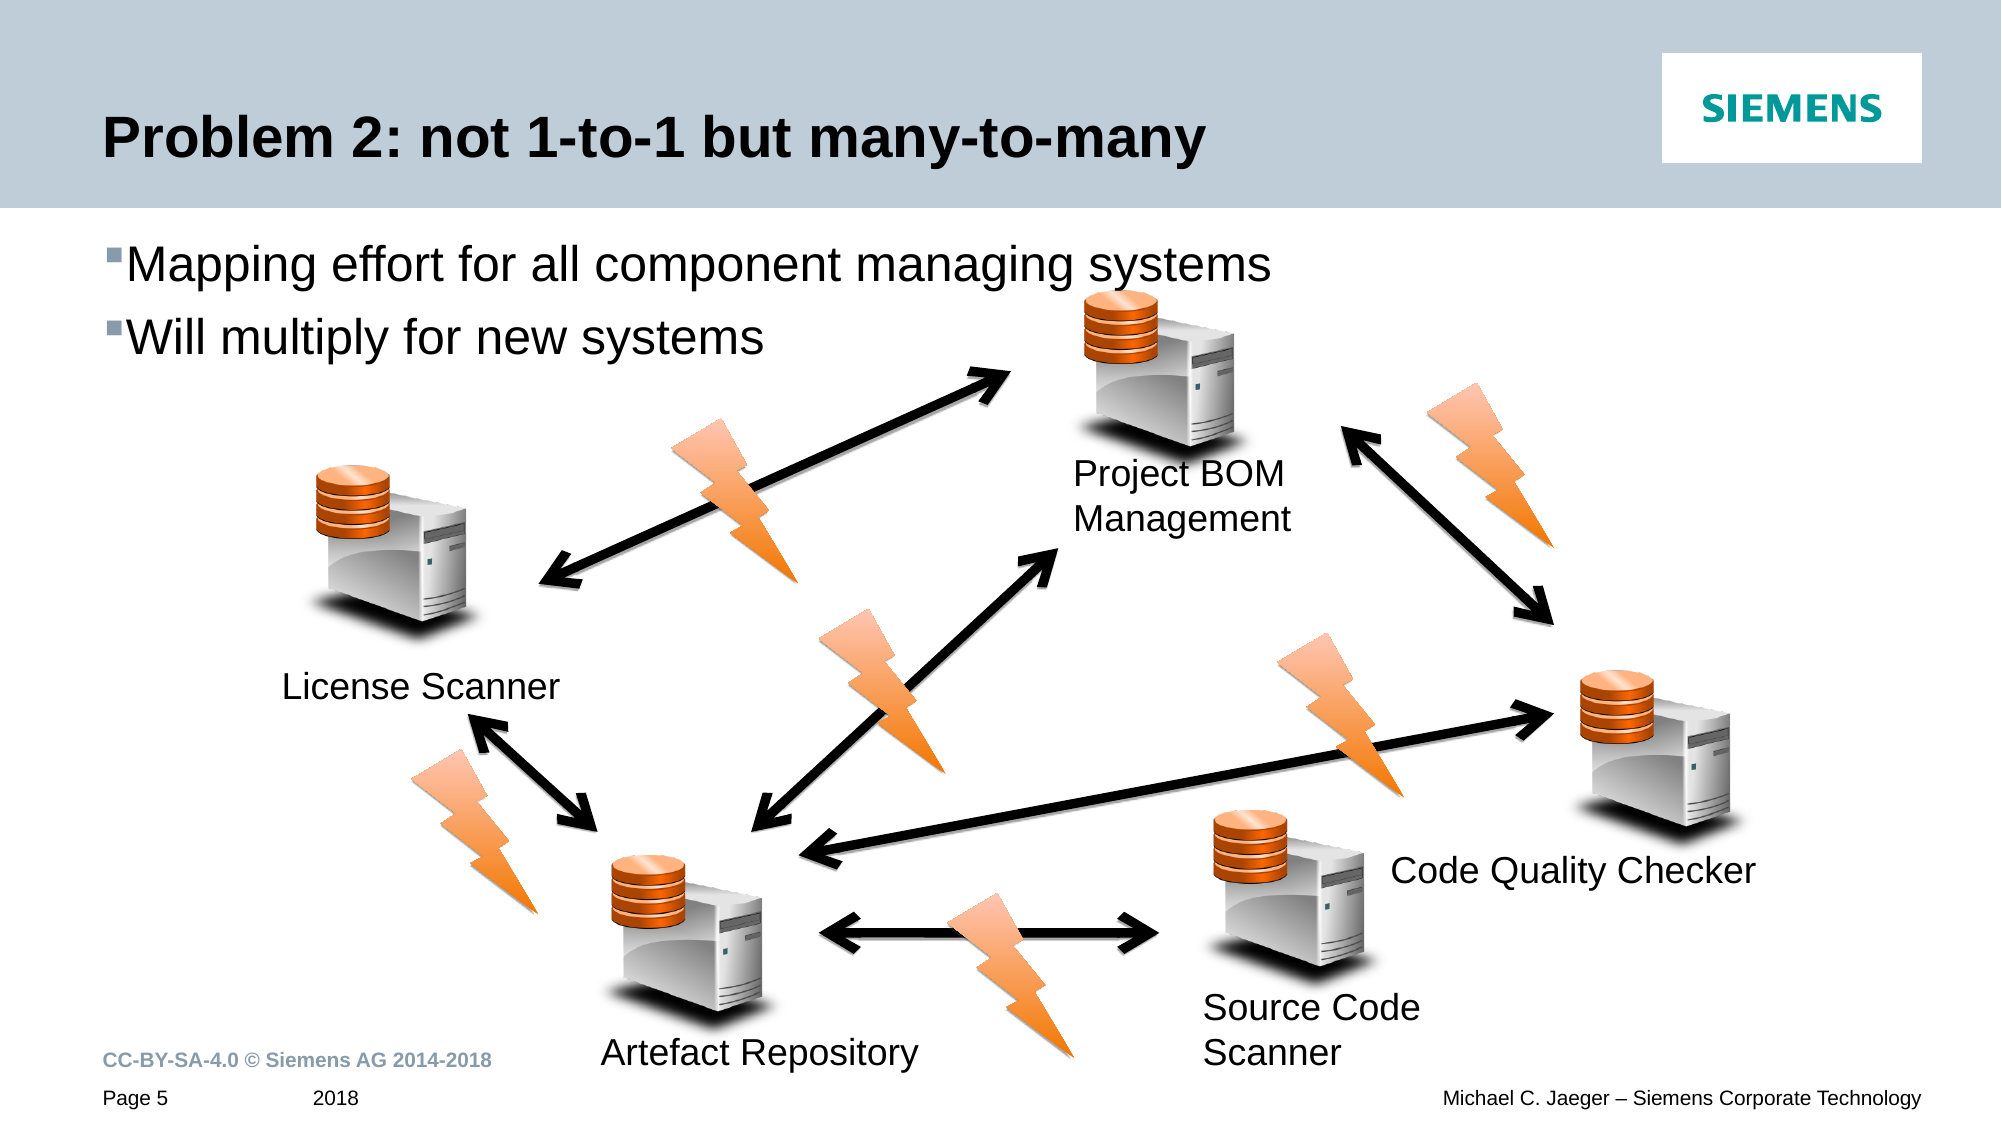

# Problem 2: not 1-to-1 but many-to-many
Mapping effort for all component managing systems
Will multiply for new systems
Project BOM Management
License Scanner
Code Quality Checker
Source Code Scanner
Artefact Repository